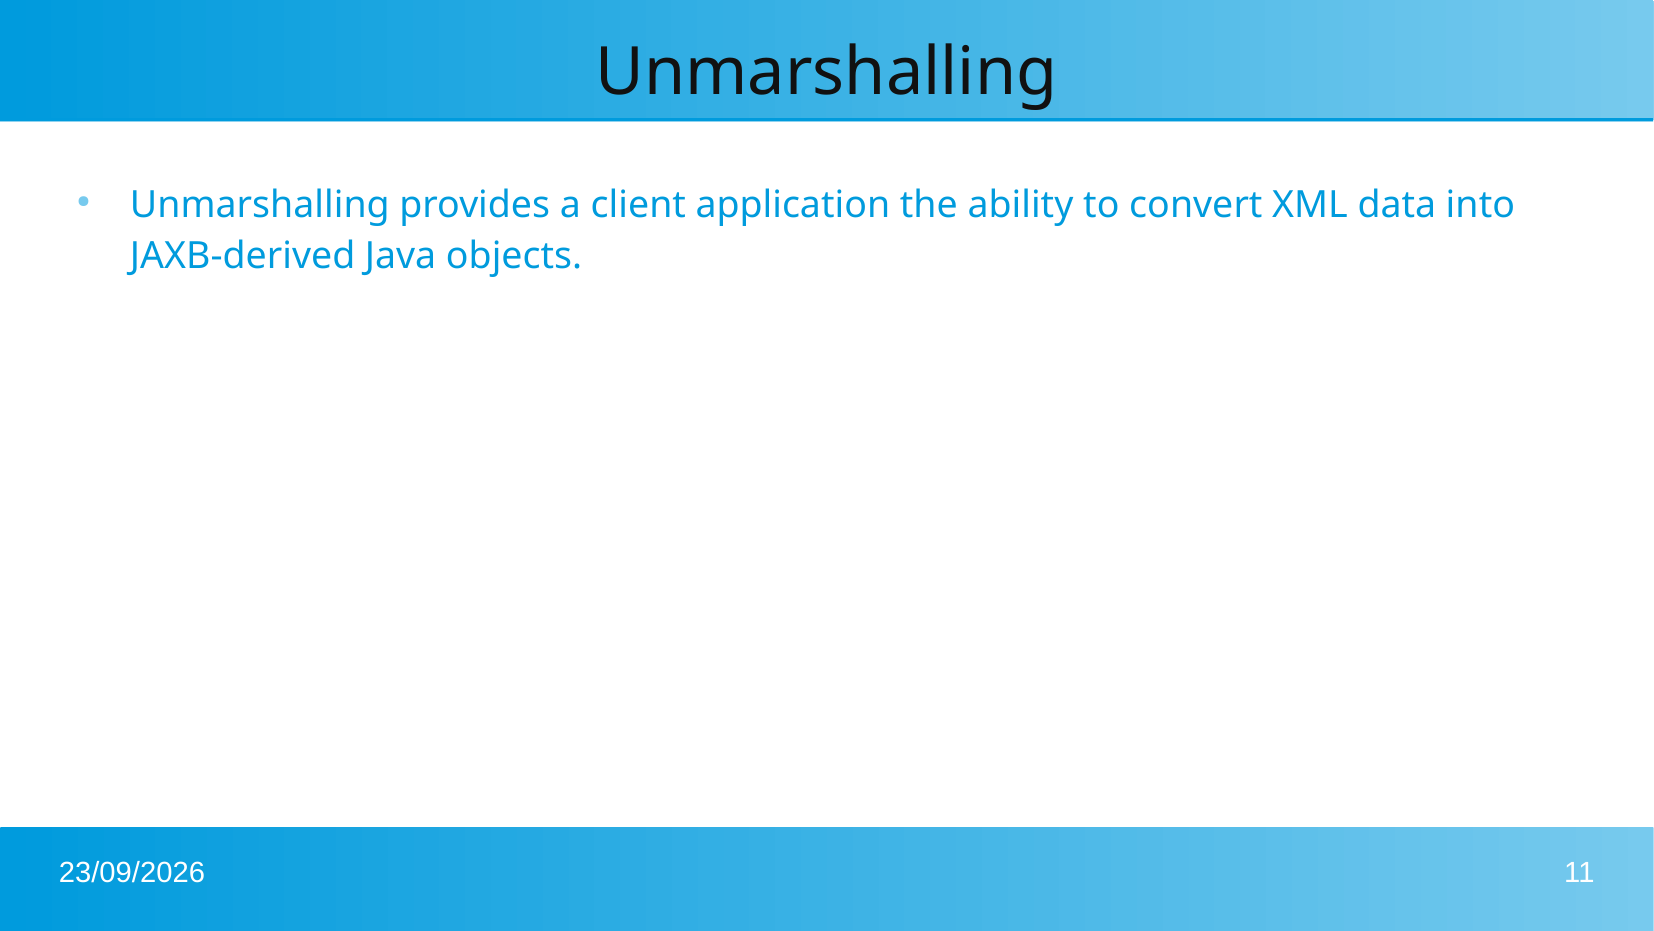

# Unmarshalling
Unmarshalling provides a client application the ability to convert XML data into JAXB-derived Java objects.
11